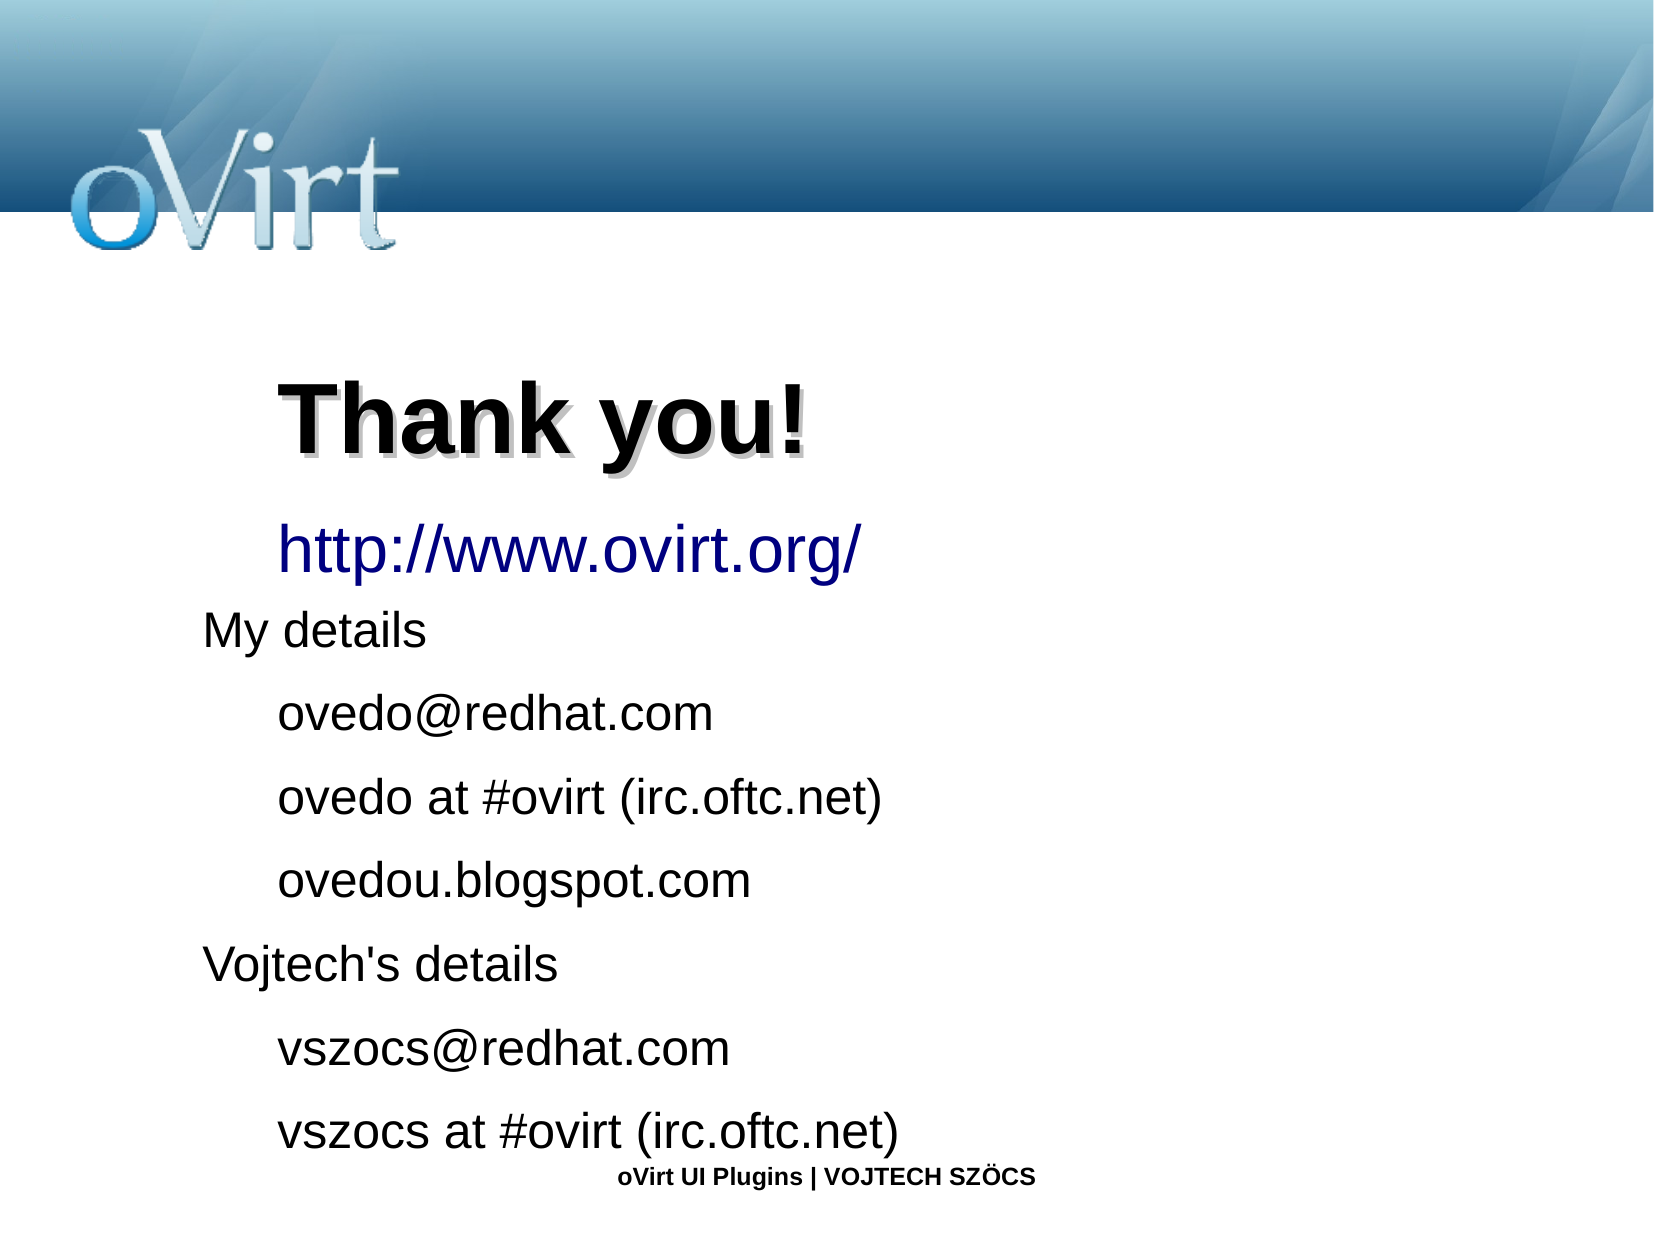

Thank you!
http://www.ovirt.org/
My details
	ovedo@redhat.com
	ovedo at #ovirt (irc.oftc.net)
	ovedou.blogspot.com
Vojtech's details
	vszocs@redhat.com
	vszocs at #ovirt (irc.oftc.net)